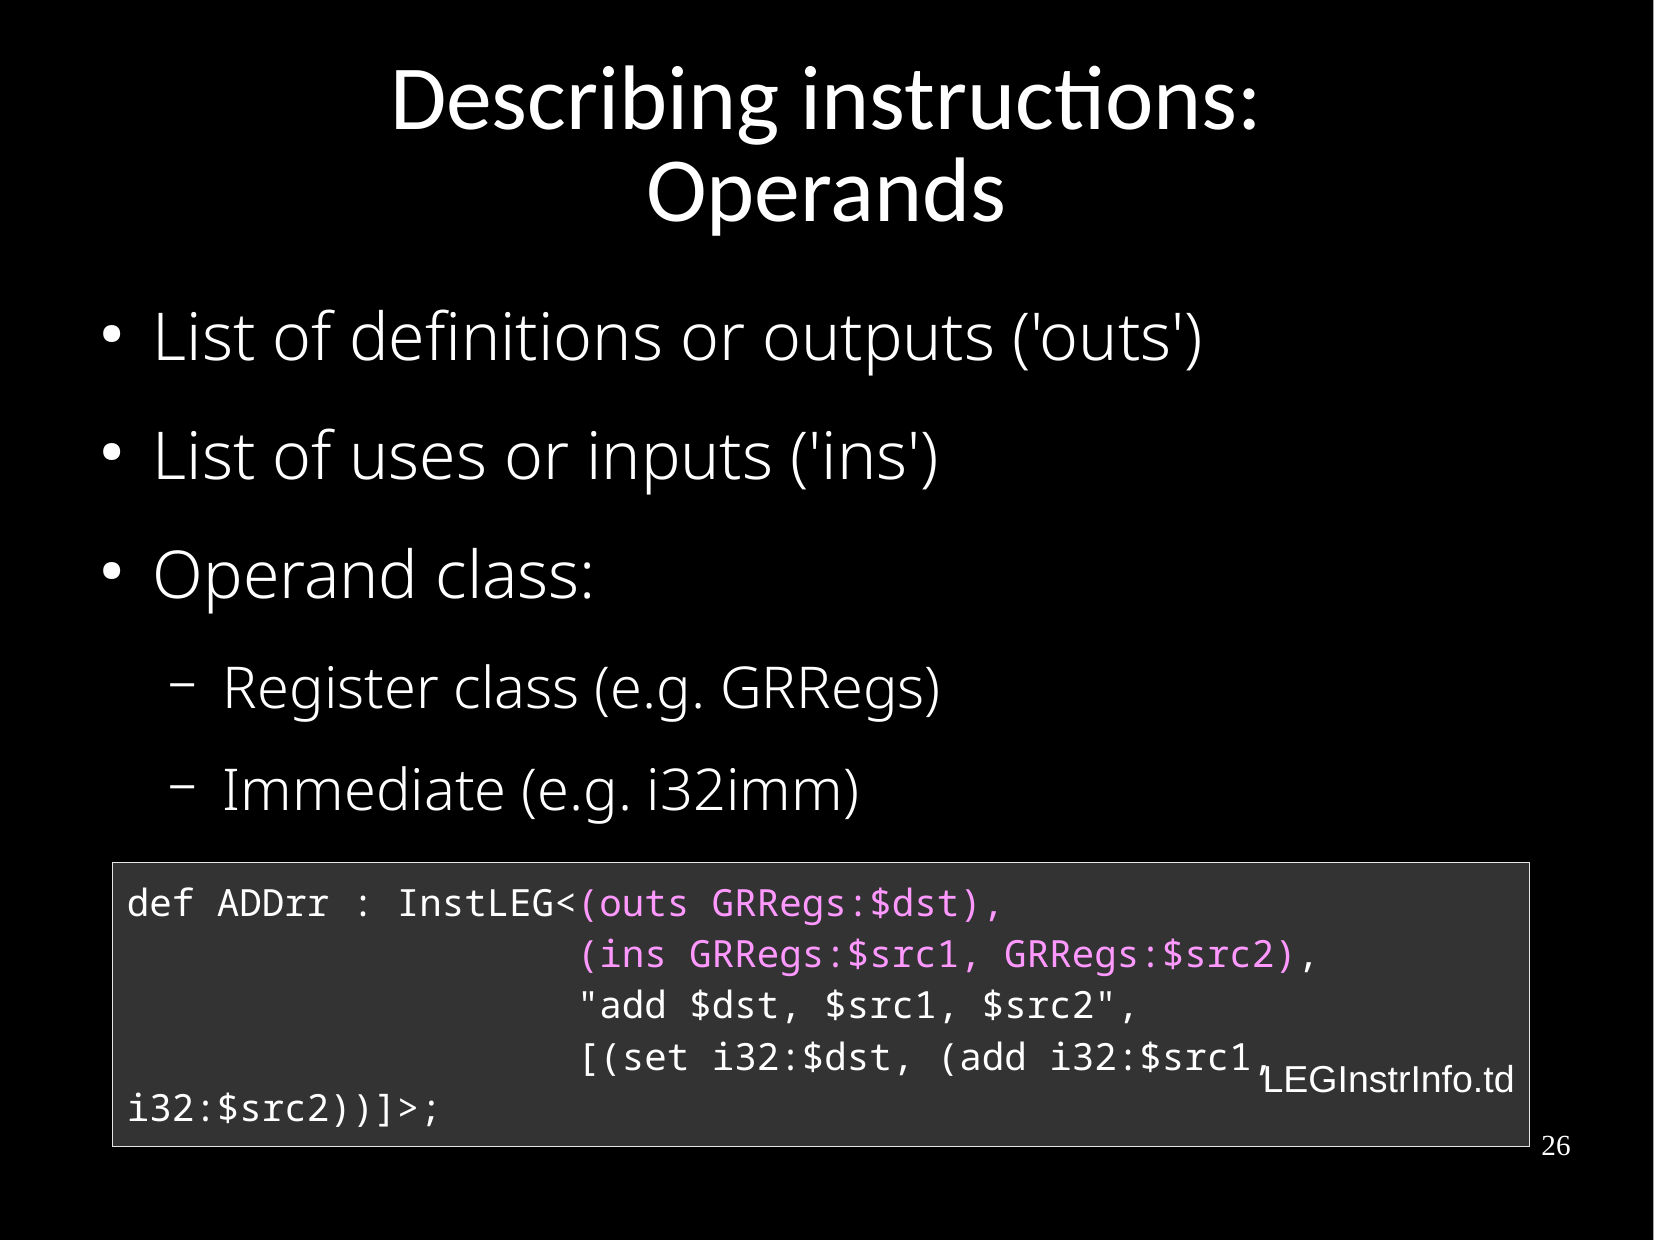

# Describing instructions: Operands
List of definitions or outputs ('outs')
List of uses or inputs ('ins')
Operand class:
Register class (e.g. GRRegs)
Immediate (e.g. i32imm)
More complex operands (e.g. reg + imm for load/store)
def ADDrr : InstLEG<(outs GRRegs:$dst),
 (ins GRRegs:$src1, GRRegs:$src2),
 "add $dst, $src1, $src2",
 [(set i32:$dst, (add i32:$src1, i32:$src2))]>;
LEGInstrInfo.td
26